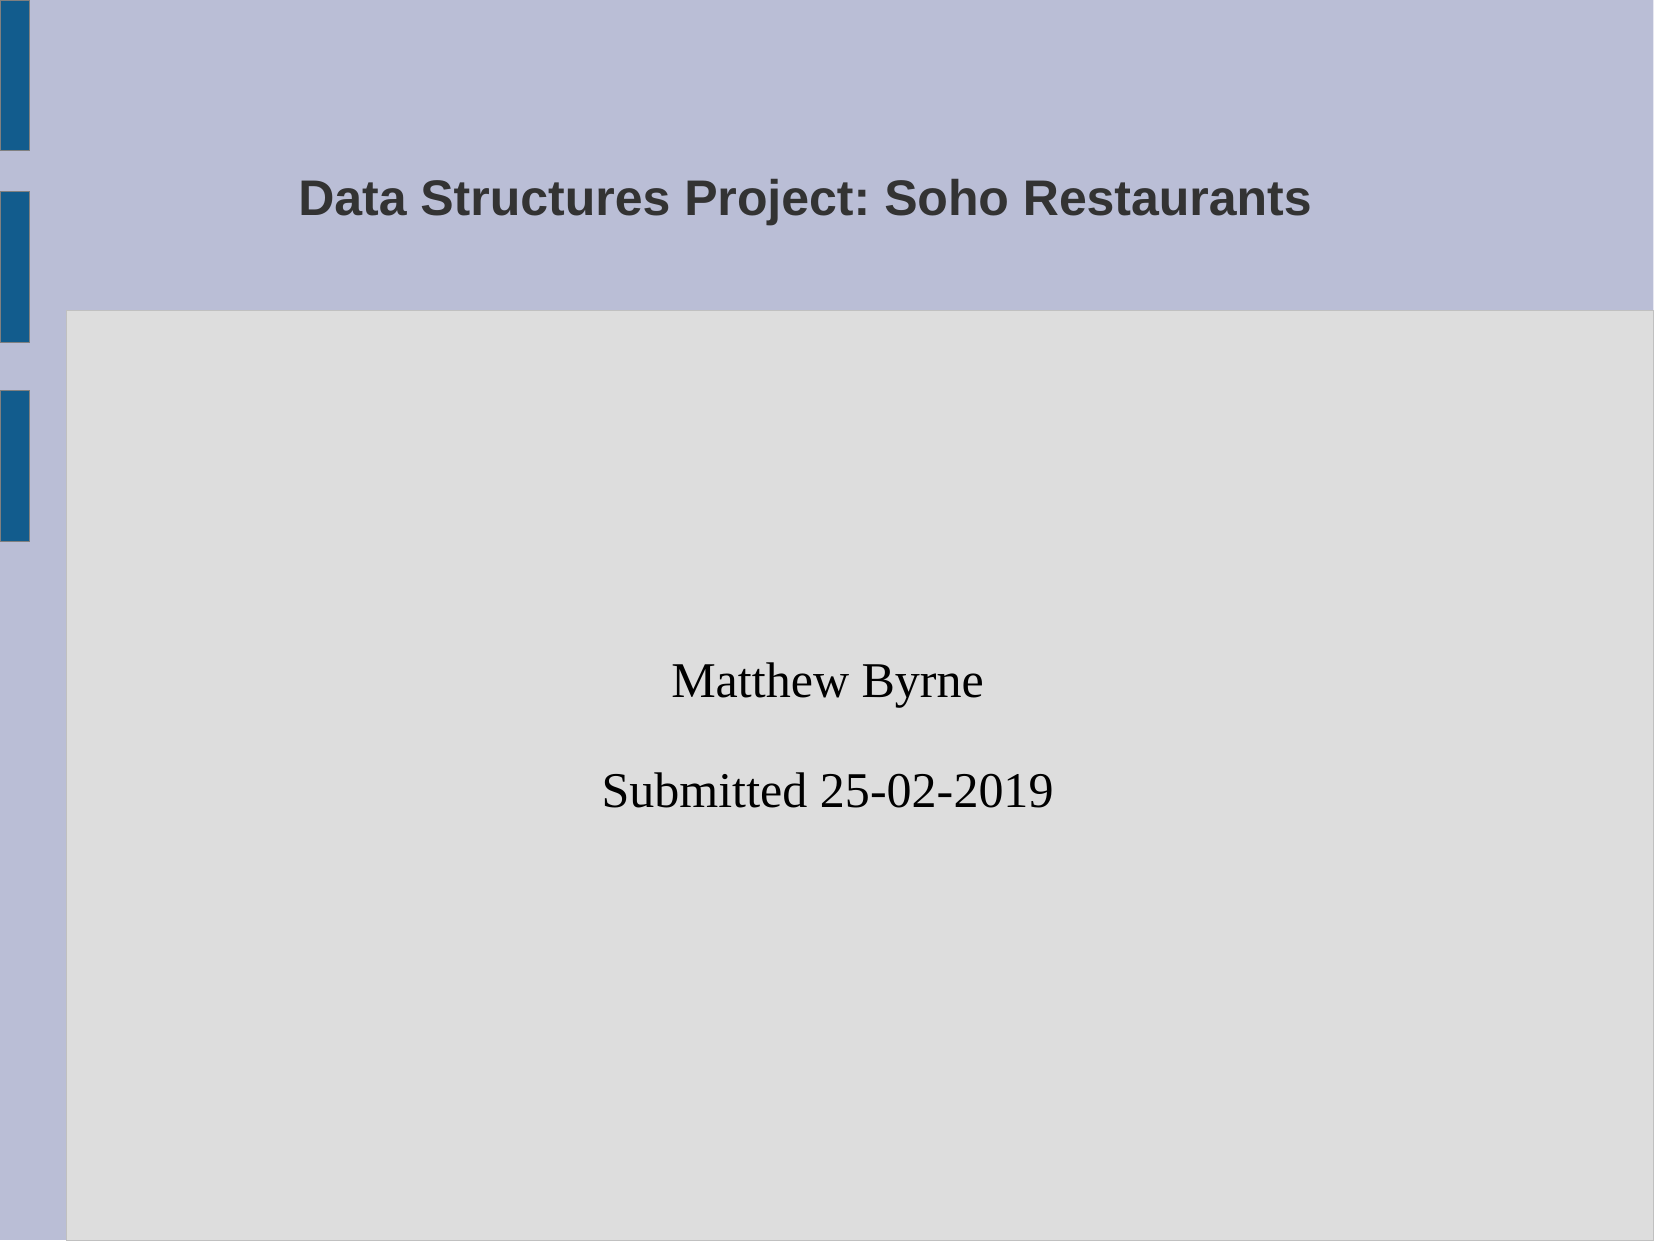

# Data Structures Project: Soho Restaurants
Matthew Byrne
Submitted 25-02-2019